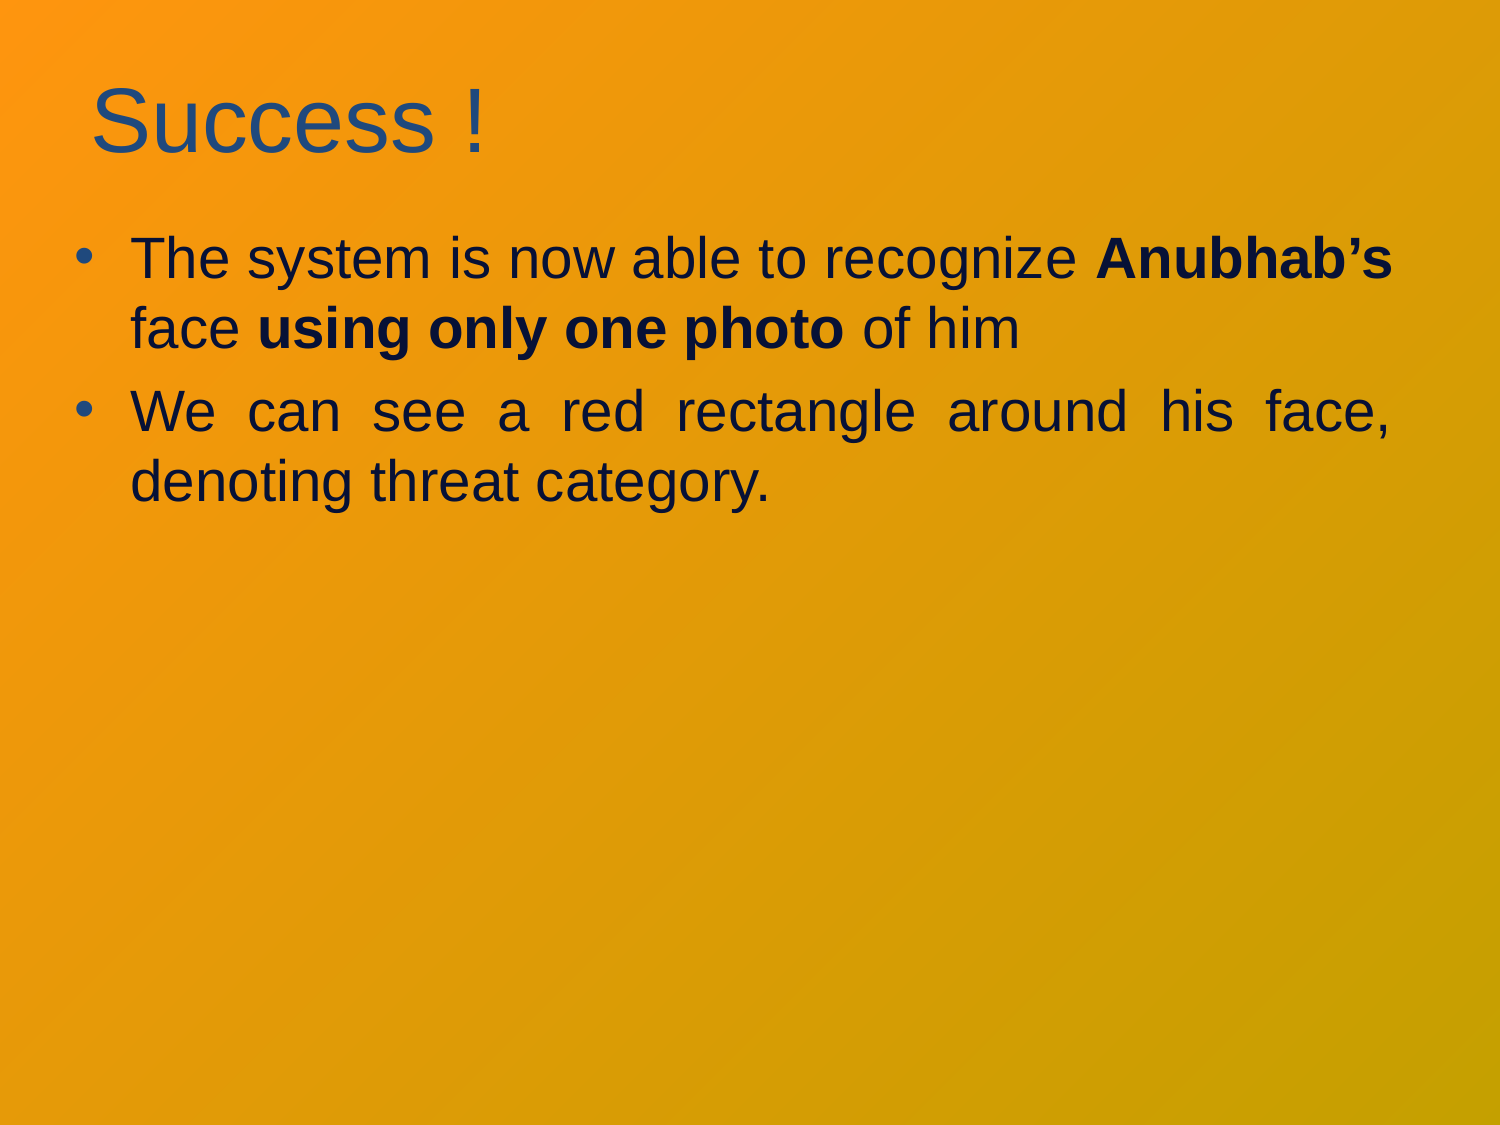

# Success !
The system is now able to recognize Anubhab’s face using only one photo of him
We can see a red rectangle around his face, denoting threat category.